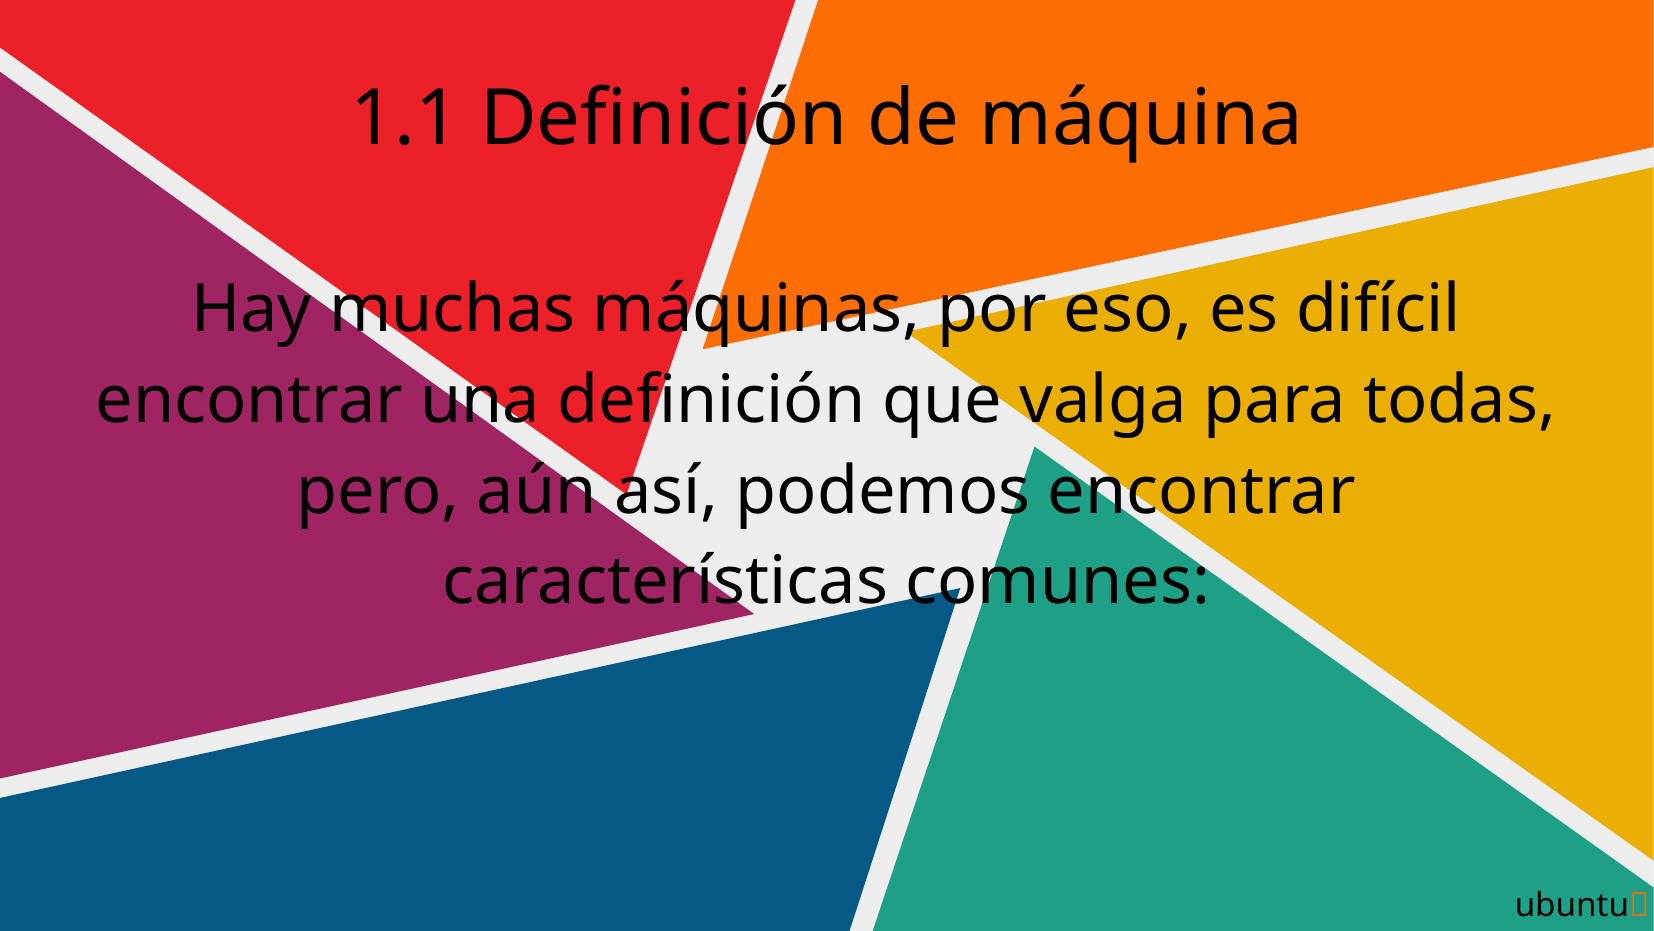

# 1.1 Definición de máquina
Hay muchas máquinas, por eso, es difícil encontrar una definición que valga para todas, pero, aún así, podemos encontrar características comunes:
ubuntu